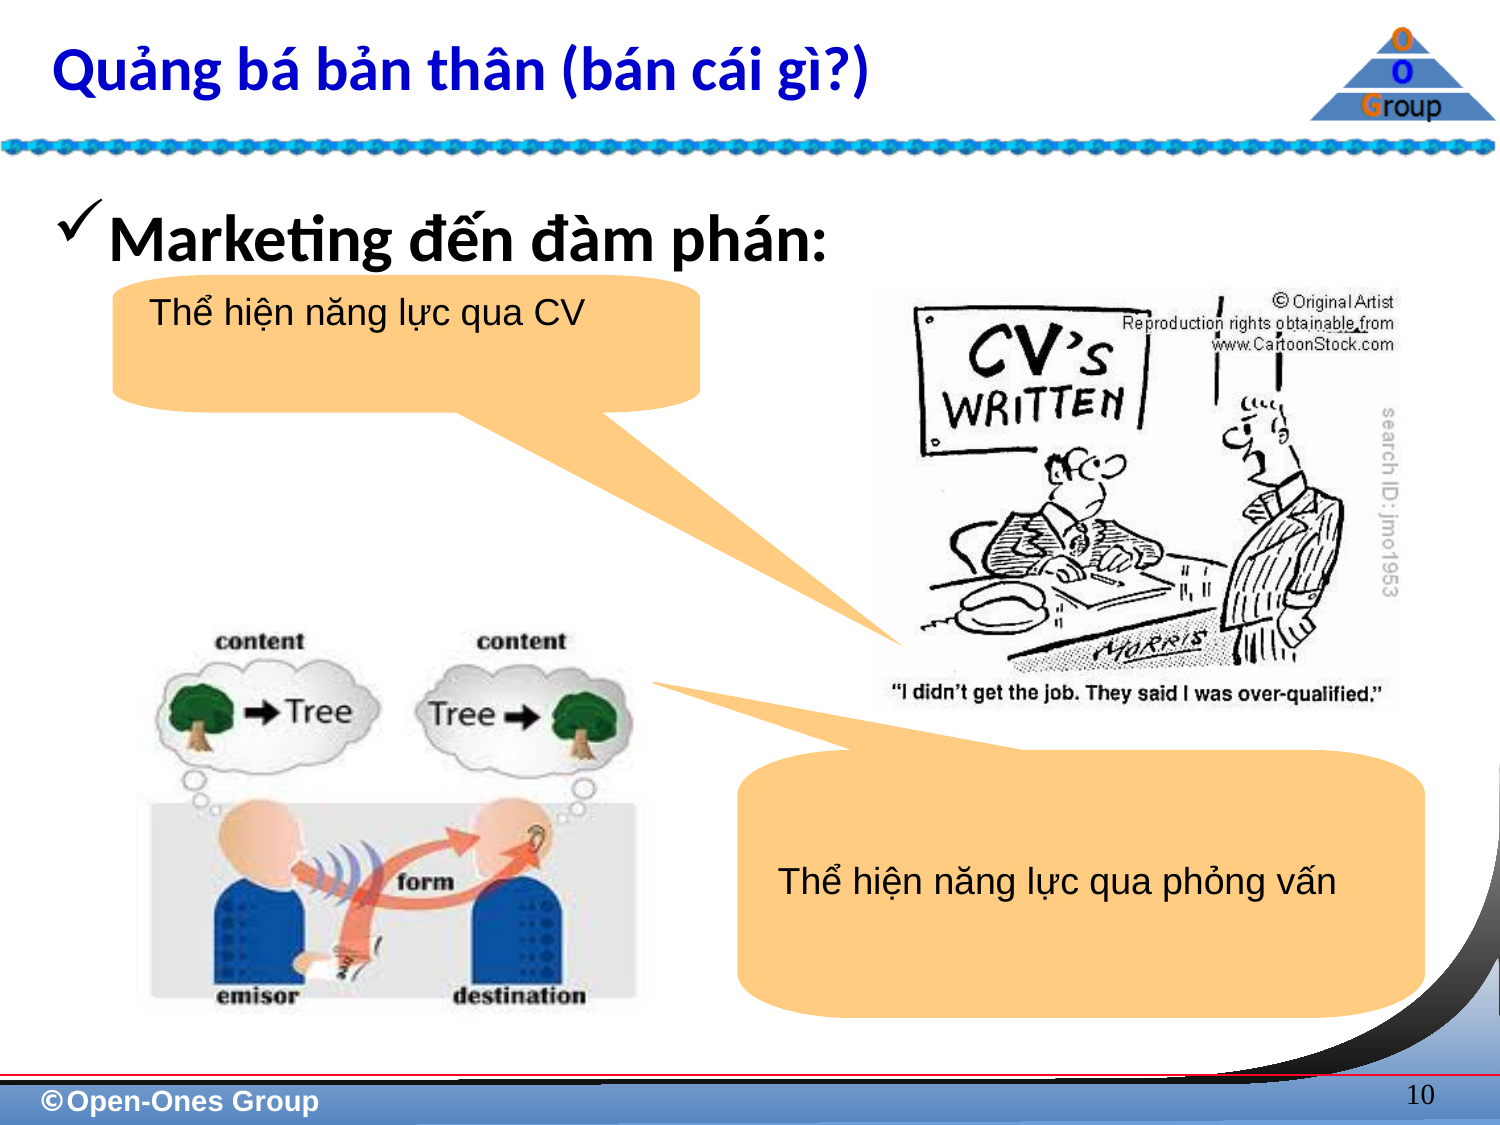

# Quảng bá bản thân (bán cái gì?)
Marketing đến đàm phán:
Thể hiện năng lực qua CV
Thể hiện năng lực qua phỏng vấn
10